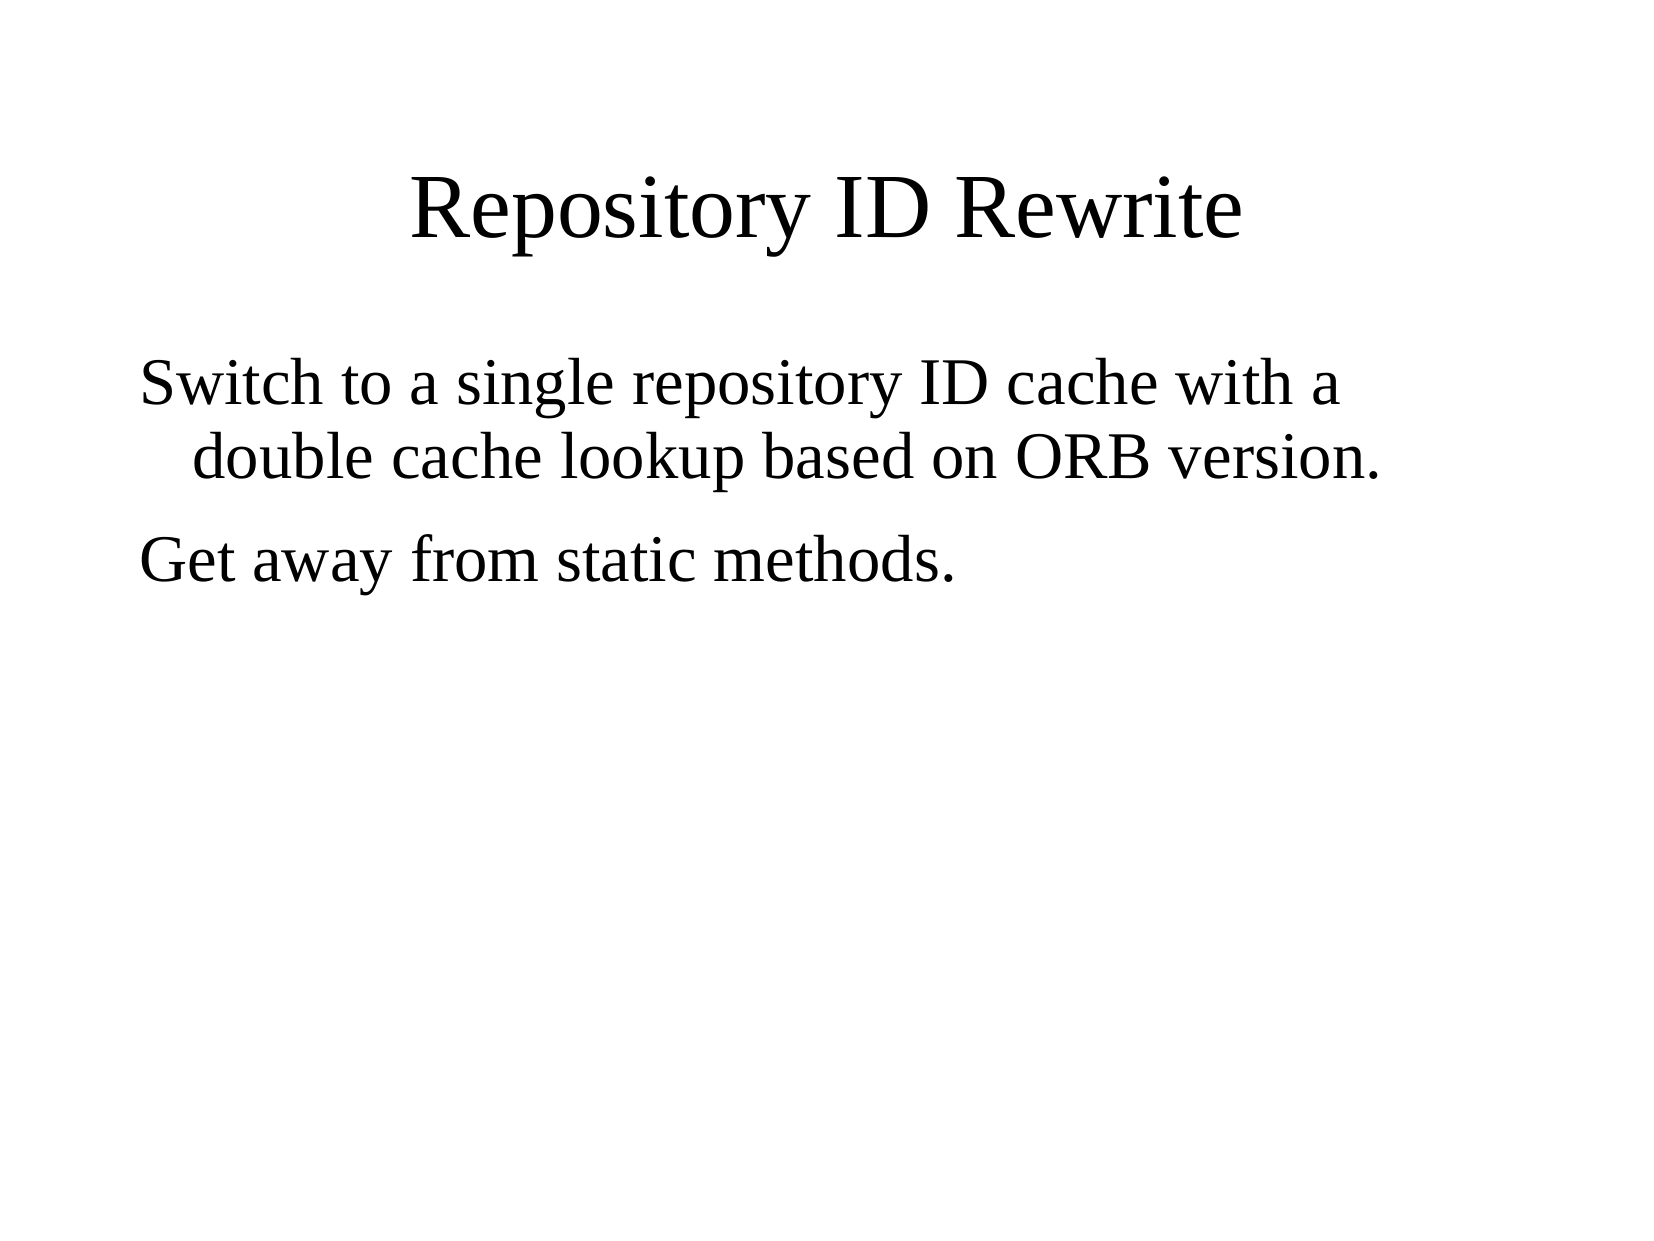

# Repository ID Rewrite
Switch to a single repository ID cache with a double cache lookup based on ORB version.
Get away from static methods.